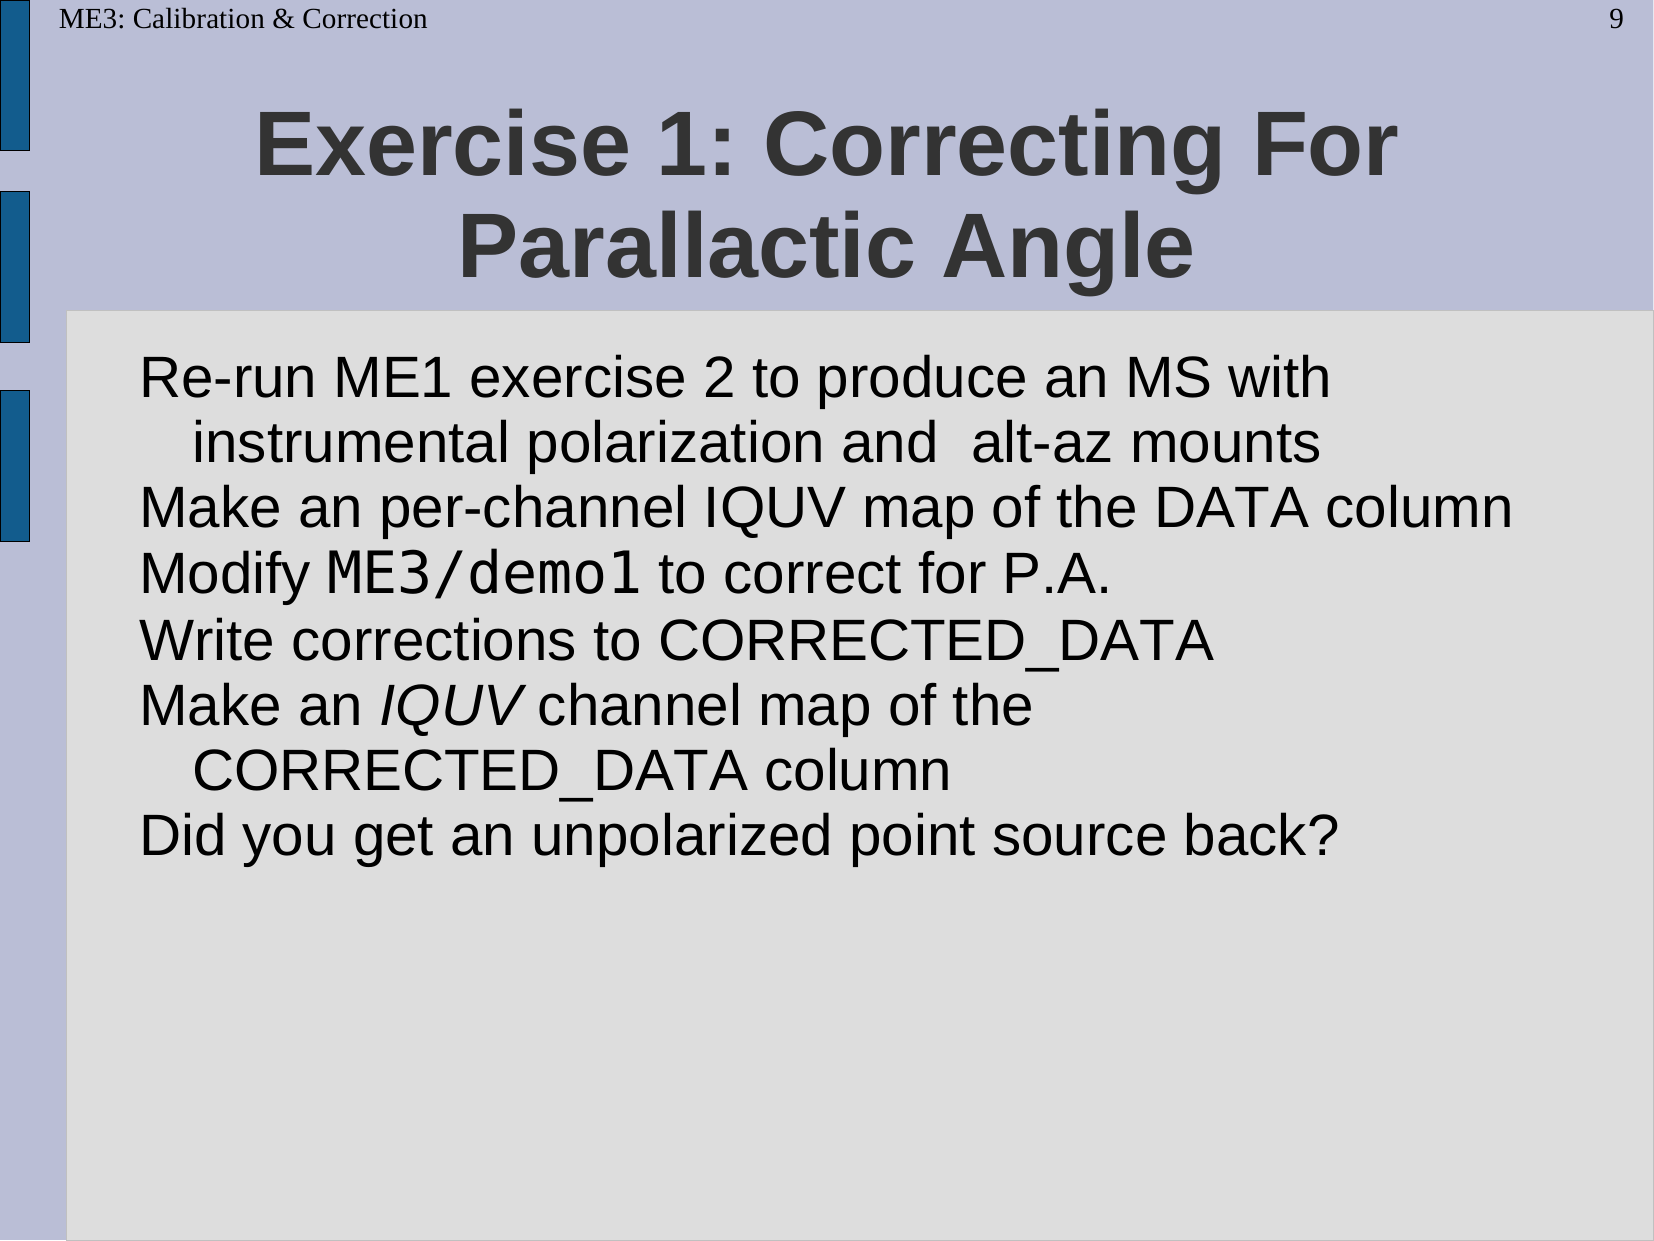

ME3: Calibration & Correction
9
# Exercise 1: Correcting For Parallactic Angle
Re-run ME1 exercise 2 to produce an MS with instrumental polarization and alt-az mounts
Make an per-channel IQUV map of the DATA column
Modify ME3/demo1 to correct for P.A.
Write corrections to CORRECTED_DATA
Make an IQUV channel map of the CORRECTED_DATA column
Did you get an unpolarized point source back?